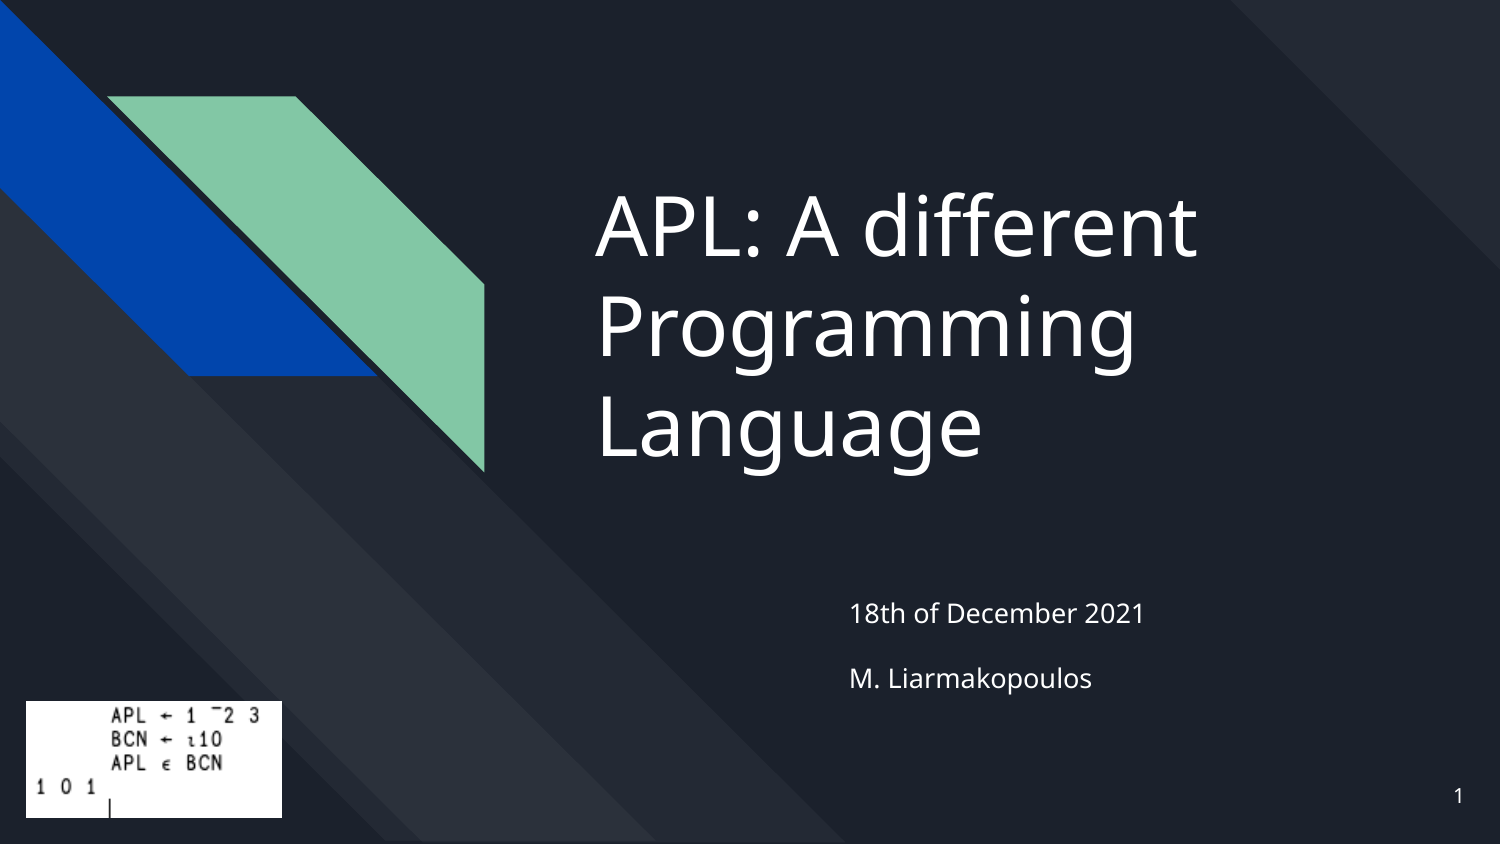

# APL: A different Programming Language
18th of December 2021
M. Liarmakopoulos
APL ∊ BCN